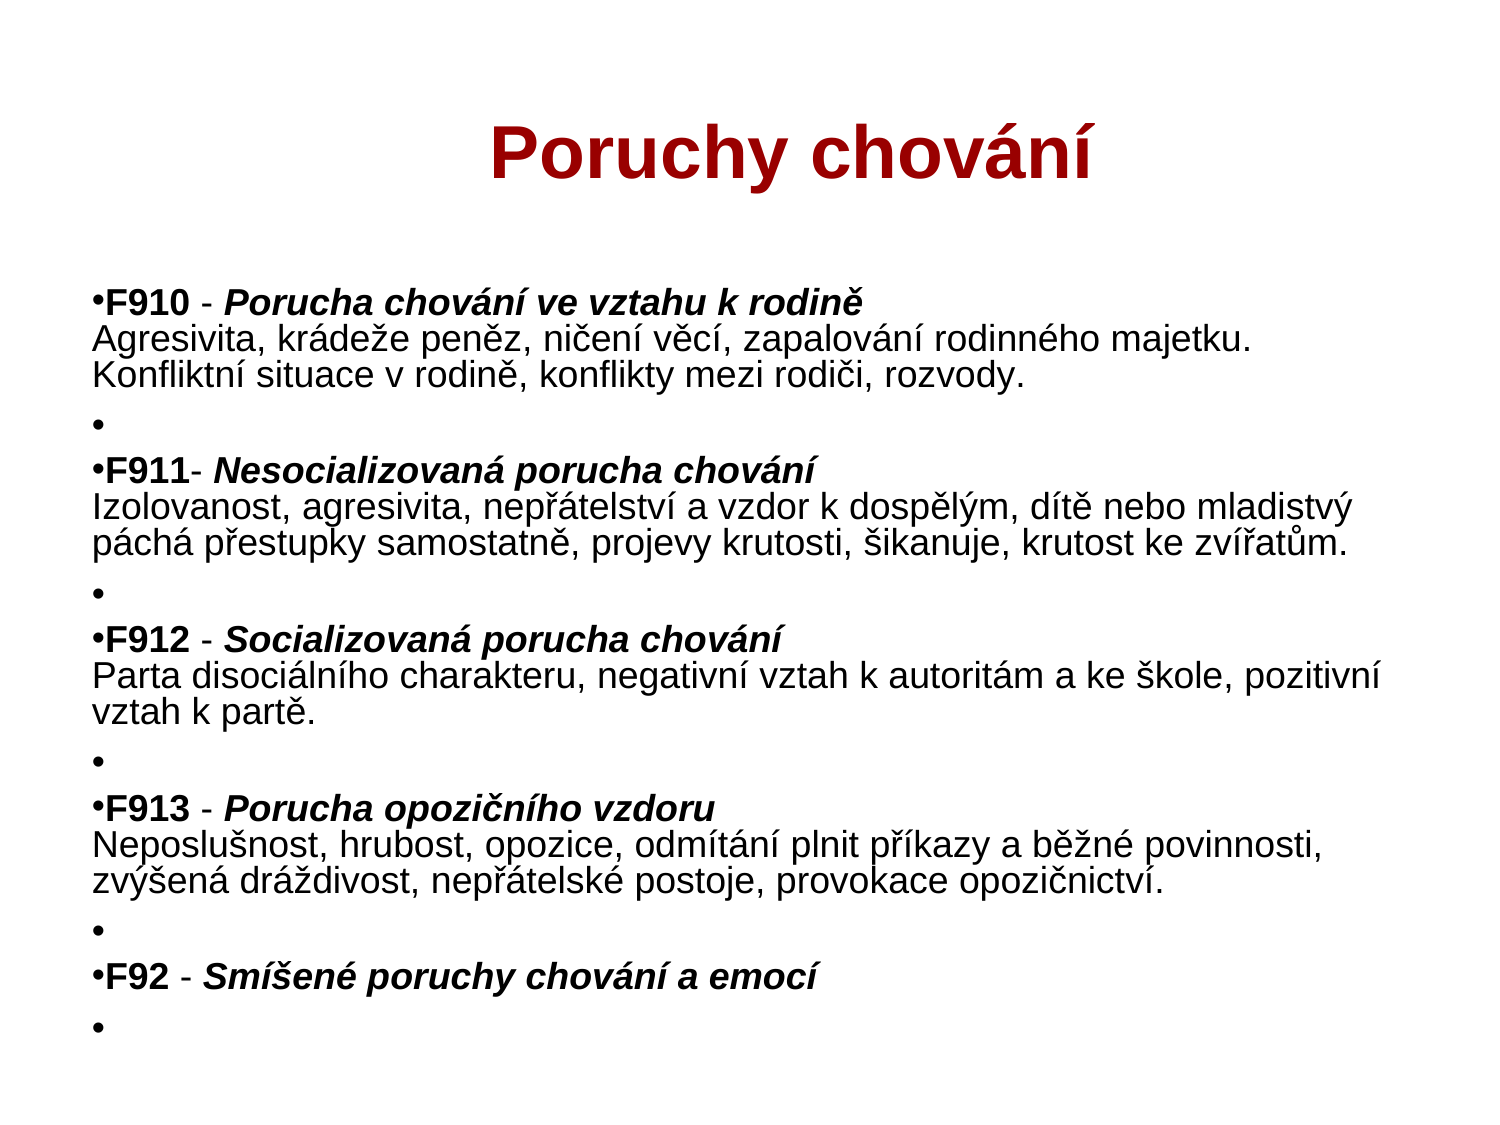

# Poruchy chování
F910 - Porucha chování ve vztahu k rodině Agresivita, krádeže peněz, ničení věcí, zapalování rodinného majetku. Konfliktní situace v rodině, konflikty mezi rodiči, rozvody.
F911- Nesocializovaná porucha chování Izolovanost, agresivita, nepřátelství a vzdor k dospělým, dítě nebo mladistvý páchá přestupky samostatně, projevy krutosti, šikanuje, krutost ke zvířatům.
F912 - Socializovaná porucha chování Parta disociálního charakteru, negativní vztah k autoritám a ke škole, pozitivní vztah k partě.
F913 - Porucha opozičního vzdoru Neposlušnost, hrubost, opozice, odmítání plnit příkazy a běžné povinnosti, zvýšená dráždivost, nepřátelské postoje, provokace opozičnictví.
F92 - Smíšené poruchy chování a emocí